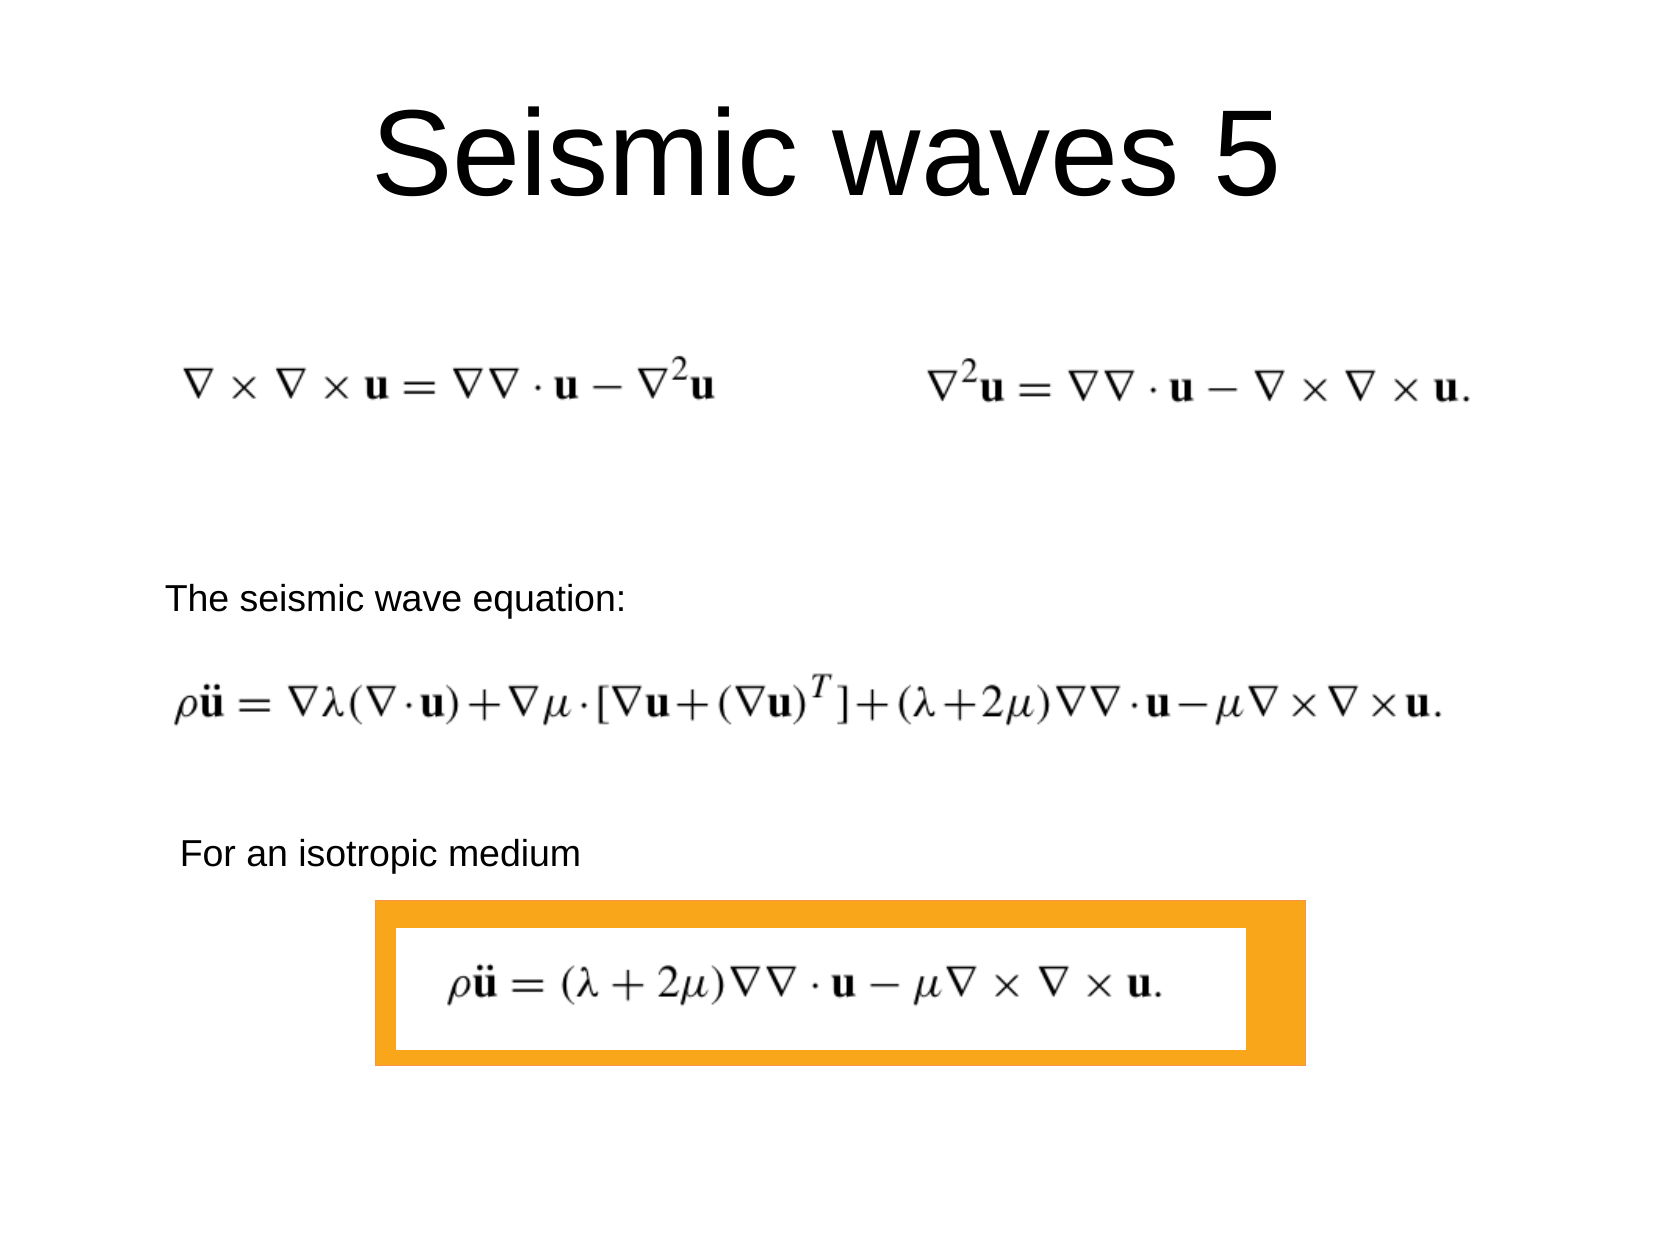

# Seismic waves 5
The seismic wave equation:
For an isotropic medium